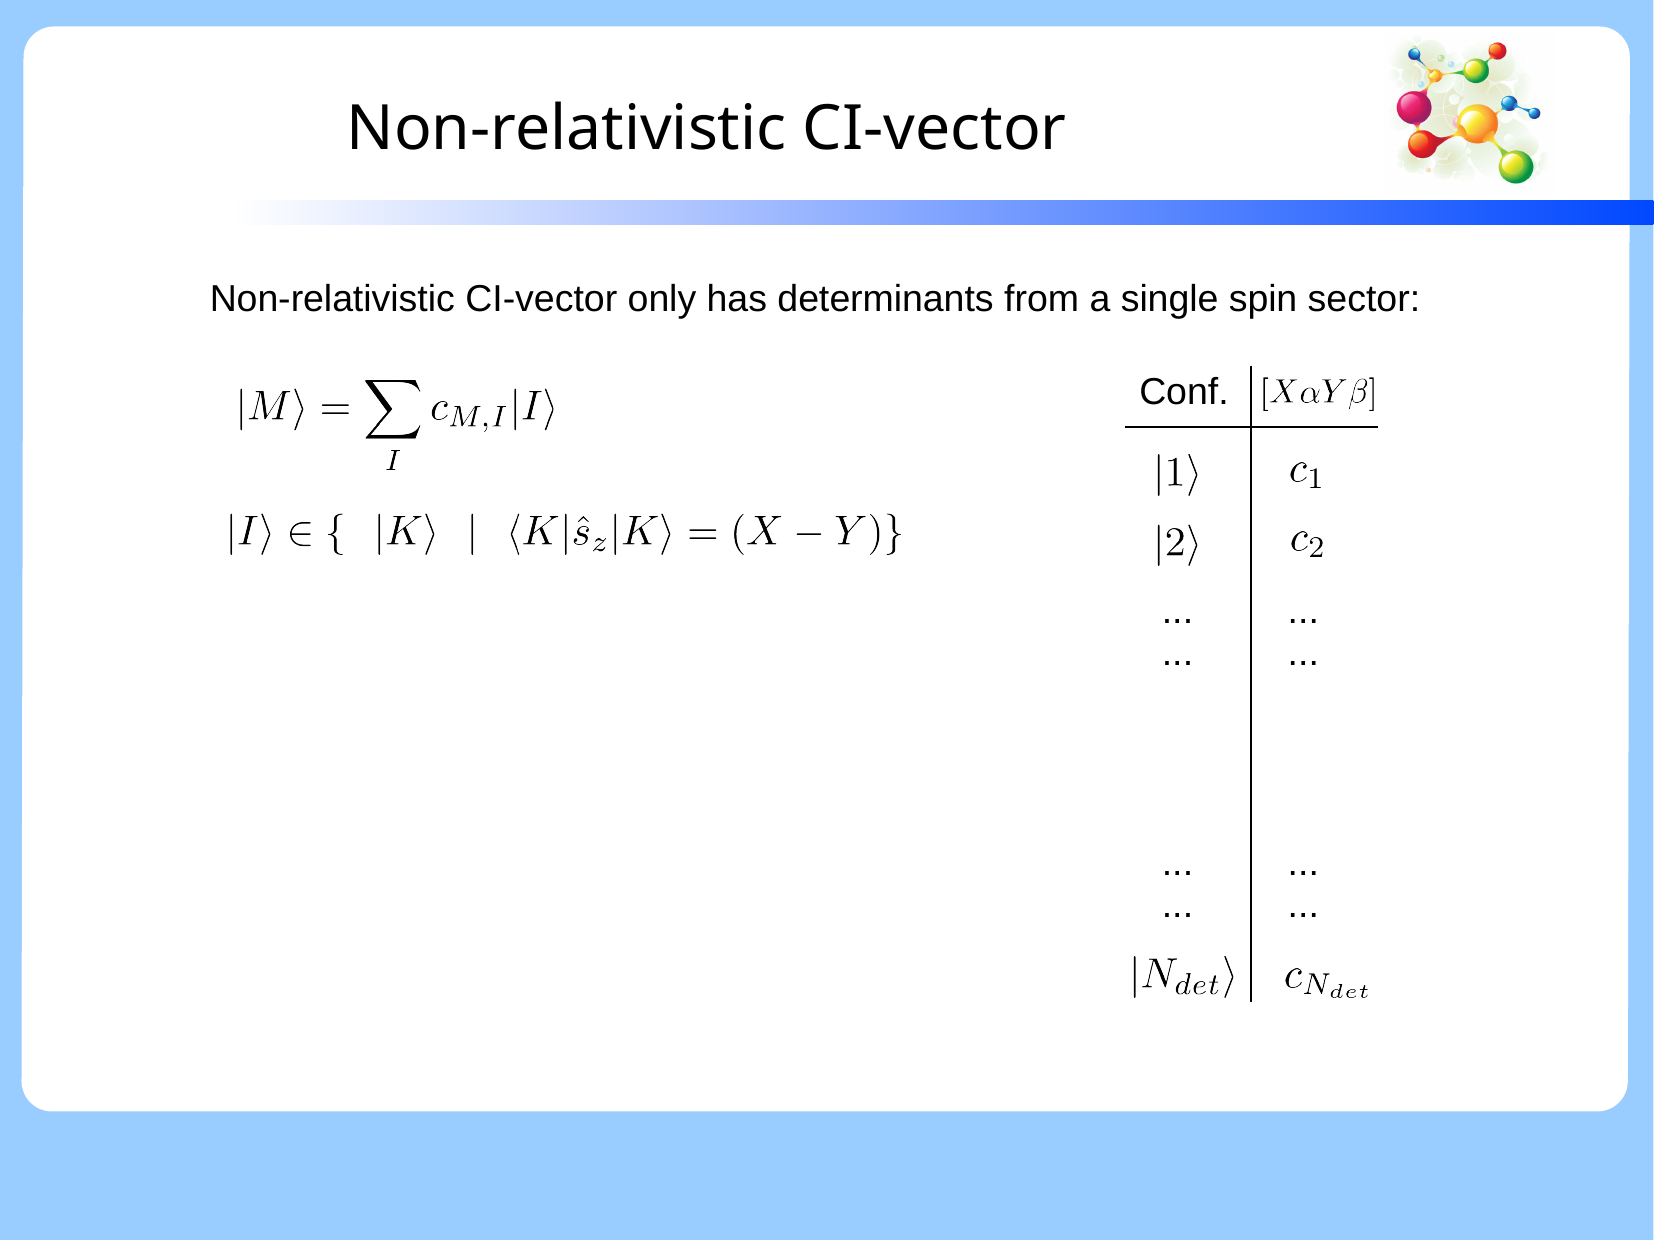

# Non-relativistic CI-vector
Non-relativistic CI-vector only has determinants from a single spin sector:
Conf.
| | |
| --- | --- |
| | |
...
...
...
...
...
...
...
...